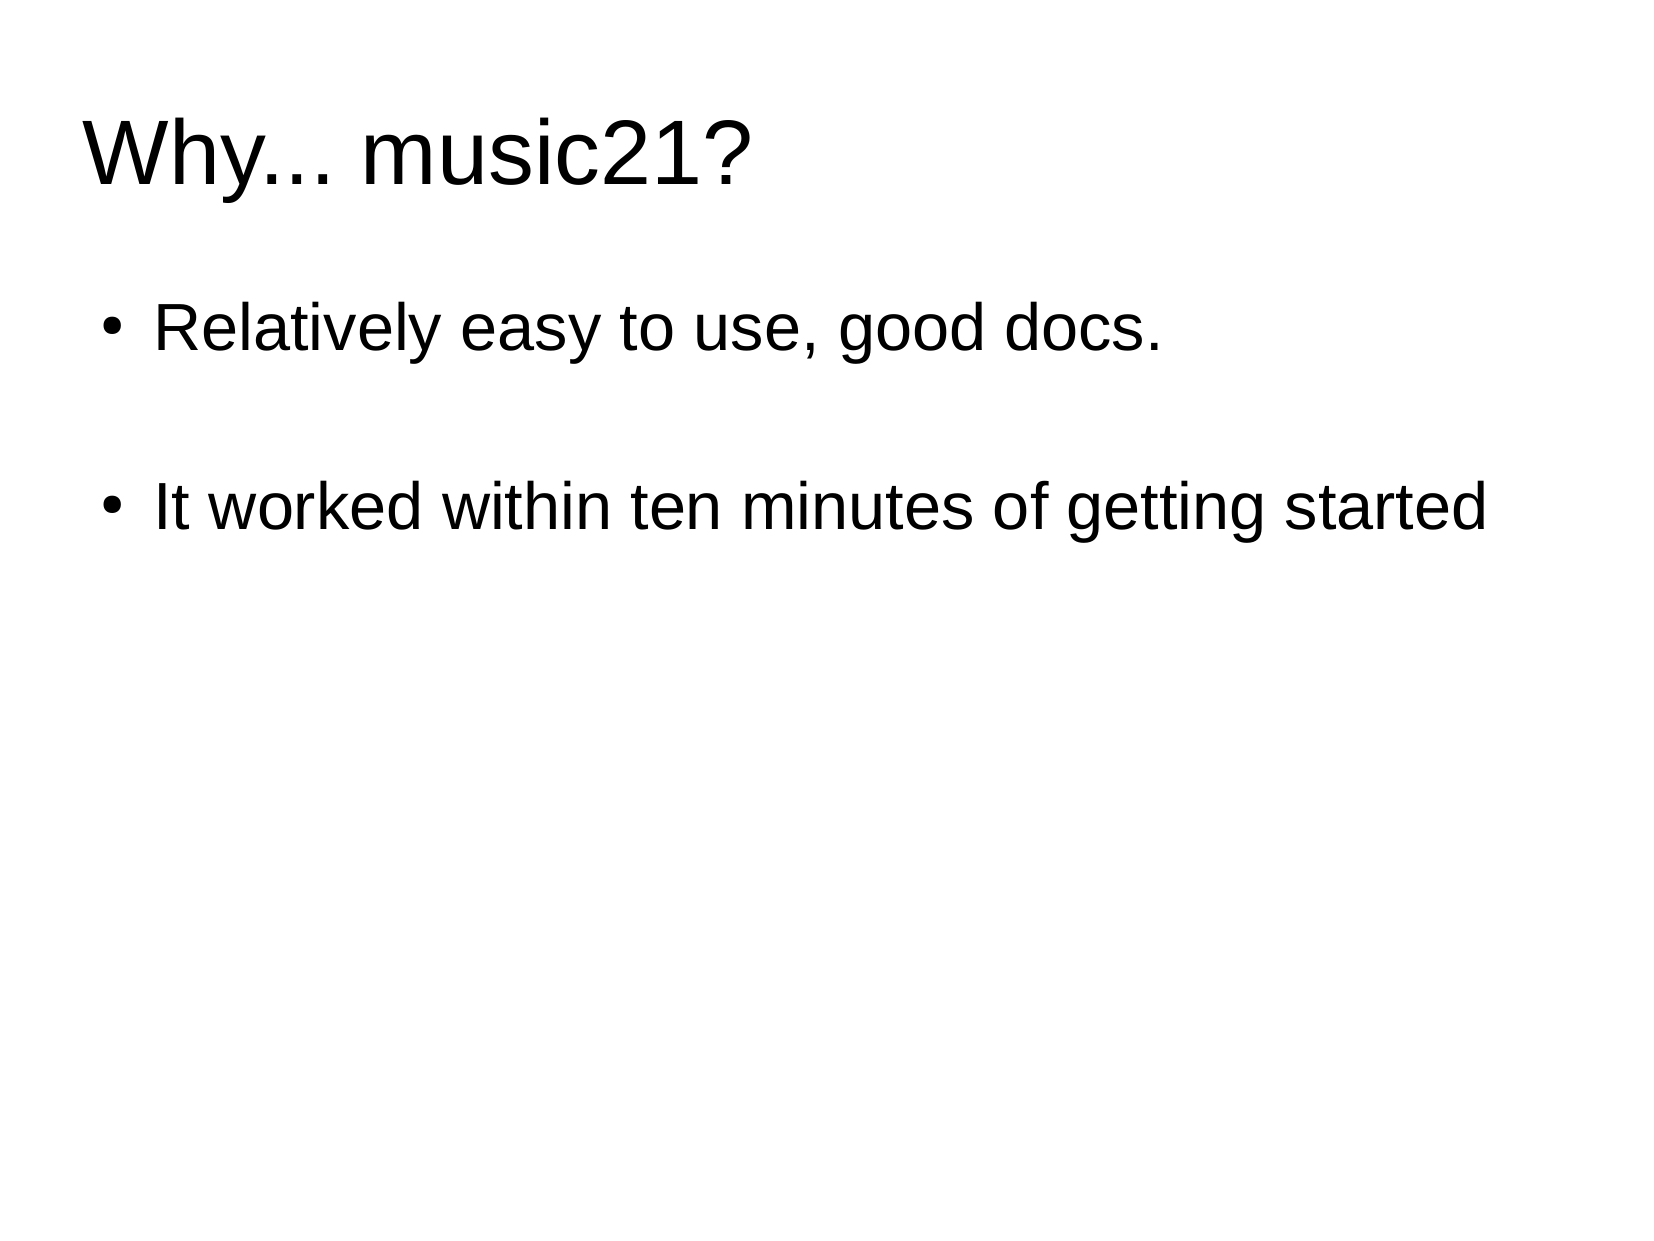

# Why... music21?
Relatively easy to use, good docs.
It worked within ten minutes of getting started